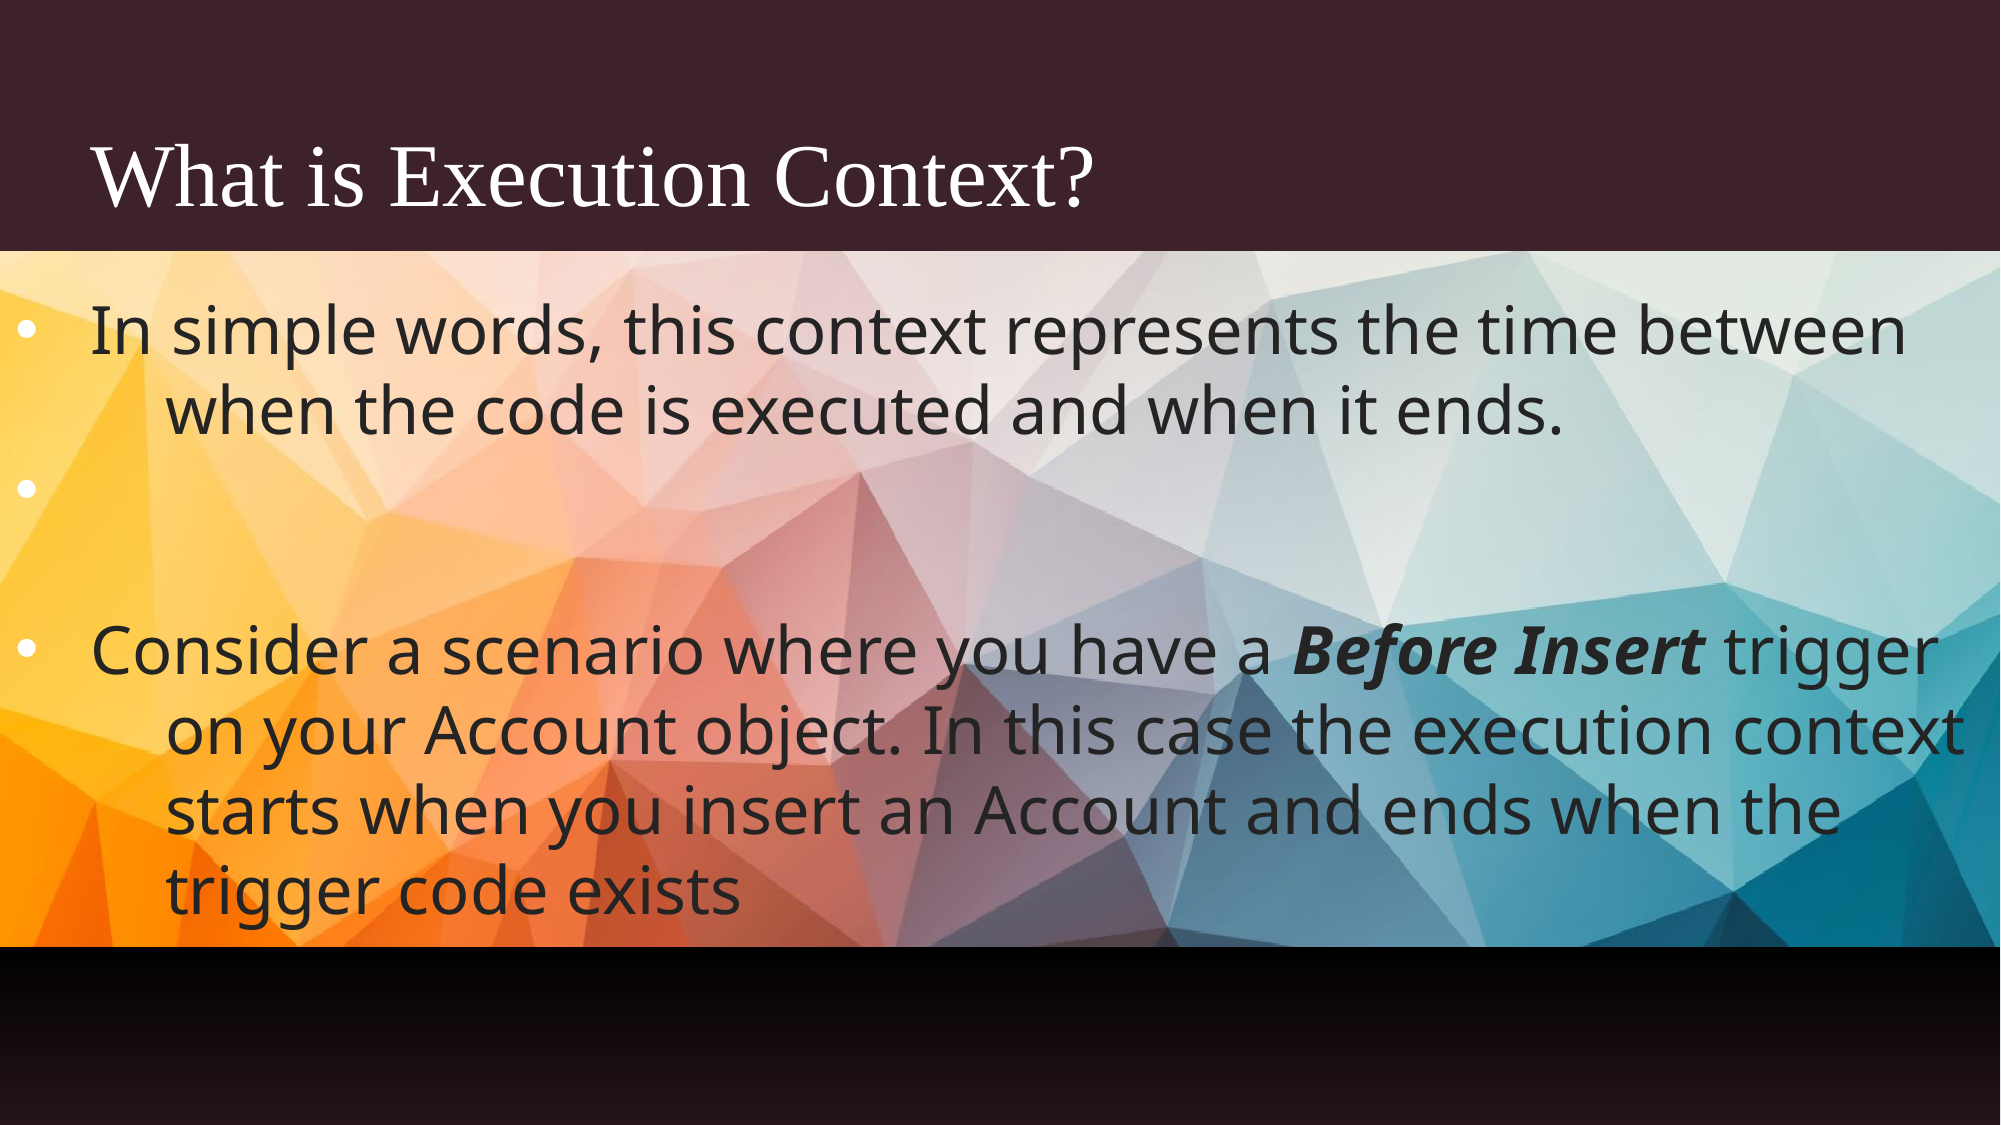

# What is Execution Context?
In simple words, this context represents the time between when the code is executed and when it ends.
Consider a scenario where you have a Before Insert trigger on your Account object. In this case the execution context starts when you insert an Account and ends when the trigger code exists